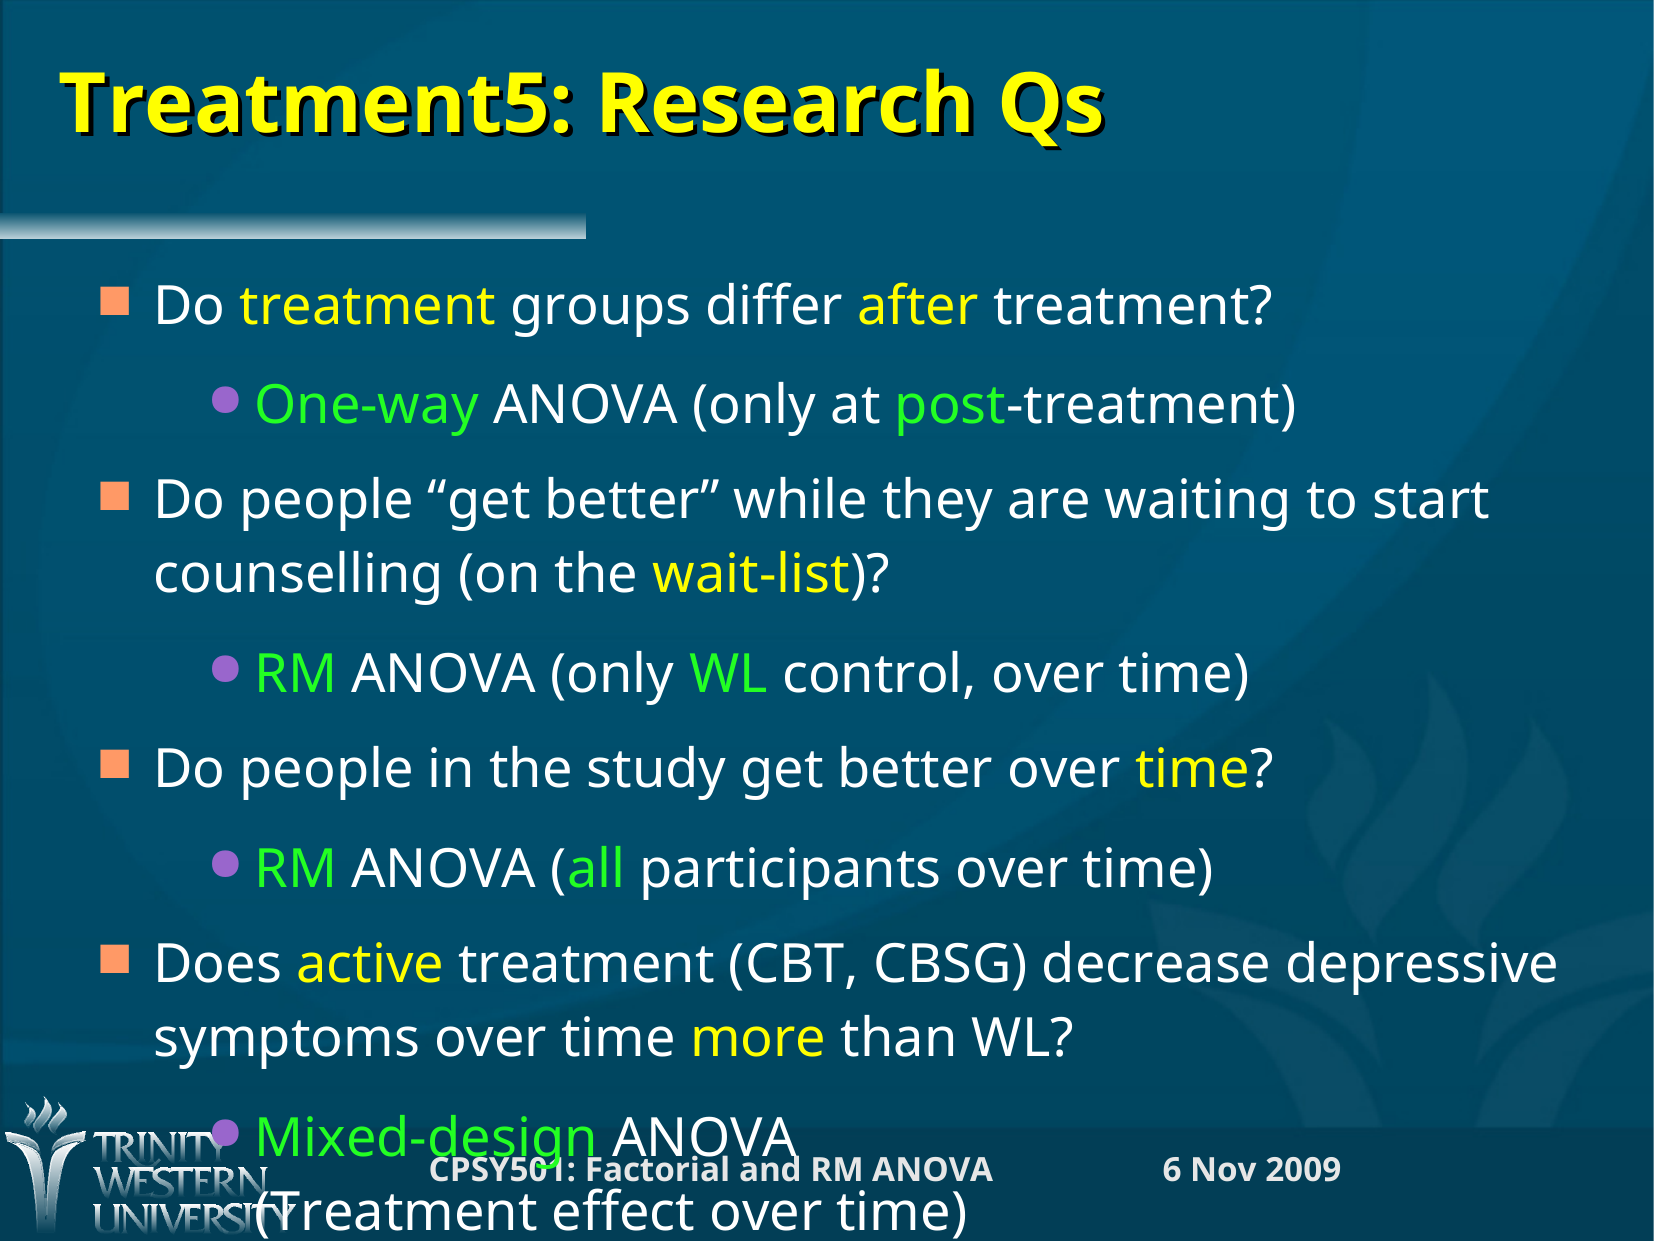

# Treatment5: Research Qs
Do treatment groups differ after treatment?
One-way ANOVA (only at post-treatment)
Do people “get better” while they are waiting to start counselling (on the wait-list)?
RM ANOVA (only WL control, over time)
Do people in the study get better over time?
RM ANOVA (all participants over time)
Does active treatment (CBT, CBSG) decrease depressive symptoms over time more than WL?
Mixed-design ANOVA
(Treatment effect over time)
CPSY501: Factorial and RM ANOVA
6 Nov 2009